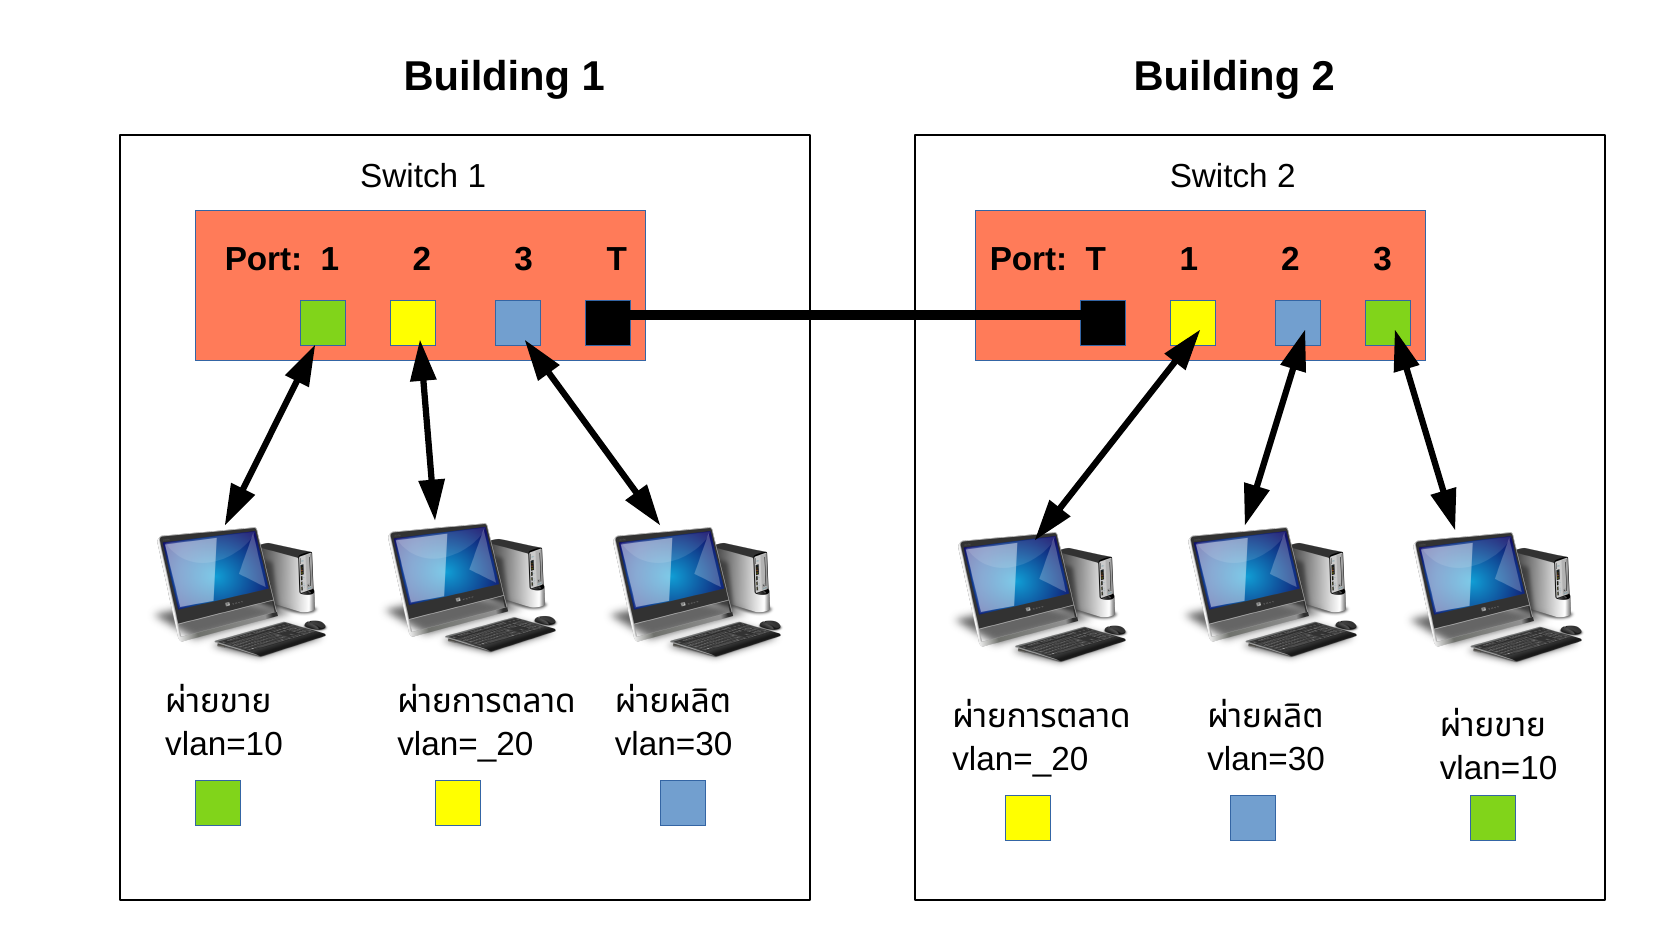

Building 1
Building 2
Switch 1
Switch 2
Port: 1 2 3 T
Port: T 1 2 3
ผ่ายขาย
vlan=10
ผ่ายการตลาด
vlan=_20
ผ่ายผลิต
vlan=30
ผ่ายการตลาด
vlan=_20
ผ่ายผลิต
vlan=30
ผ่ายขาย
vlan=10